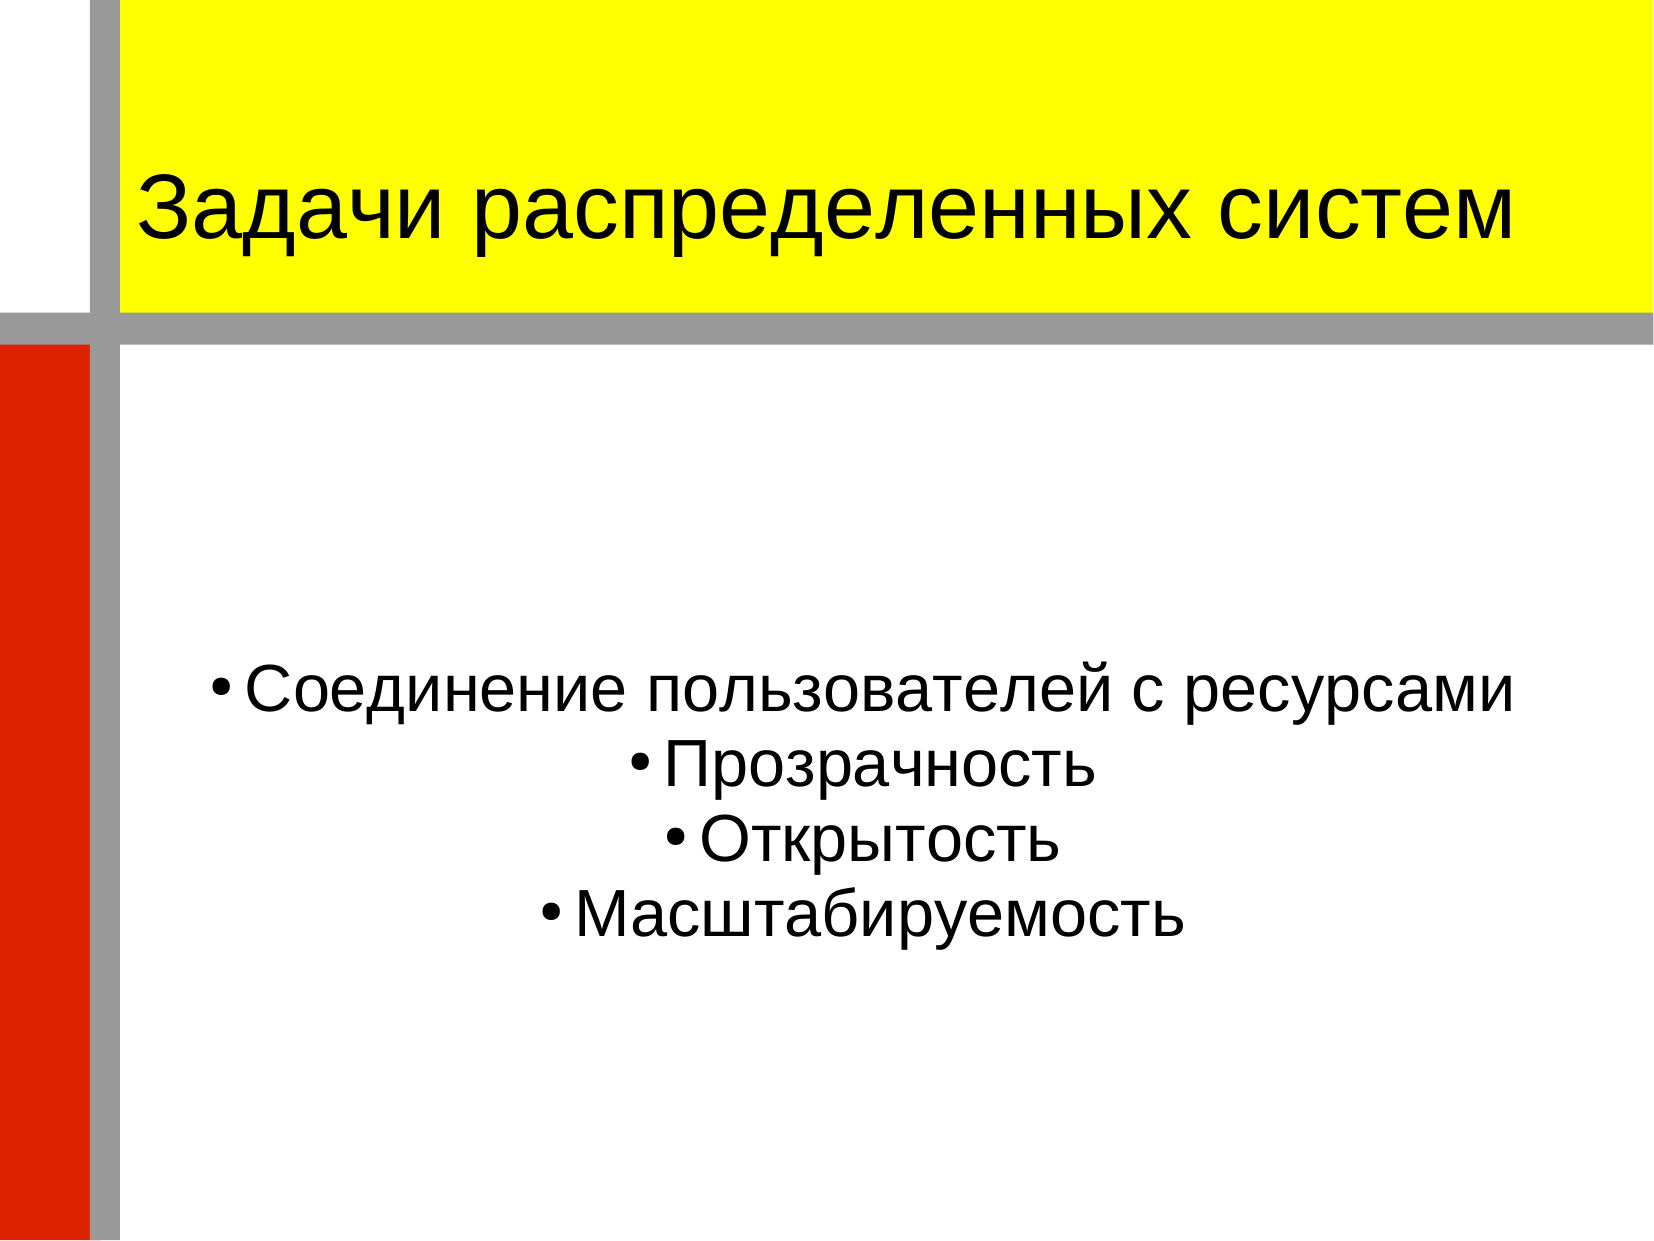

# Задачи распределенных систем
Соединение пользователей с ресурсами
Прозрачность
Открытость
Масштабируемость